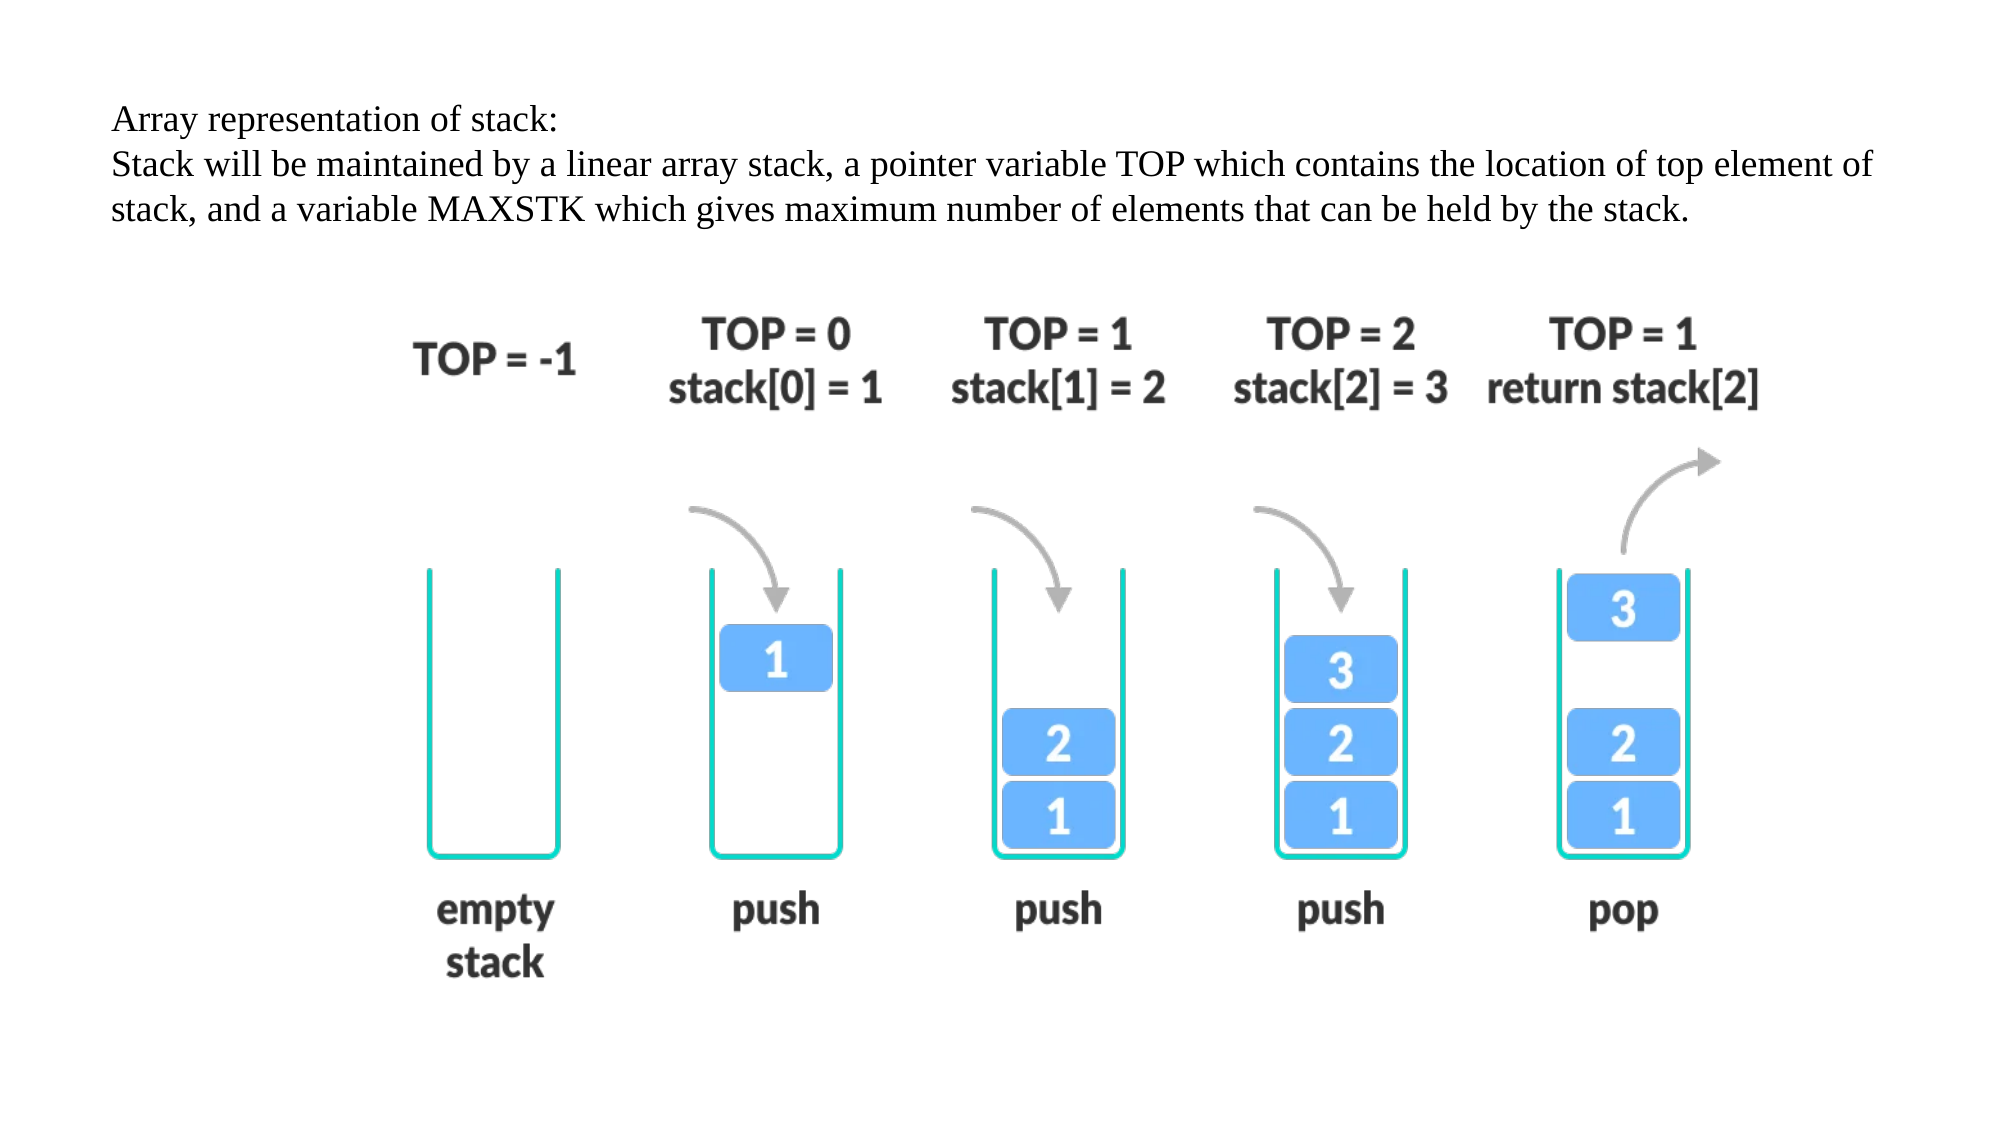

#
Array representation of stack:
Stack will be maintained by a linear array stack, a pointer variable TOP which contains the location of top element of stack, and a variable MAXSTK which gives maximum number of elements that can be held by the stack.